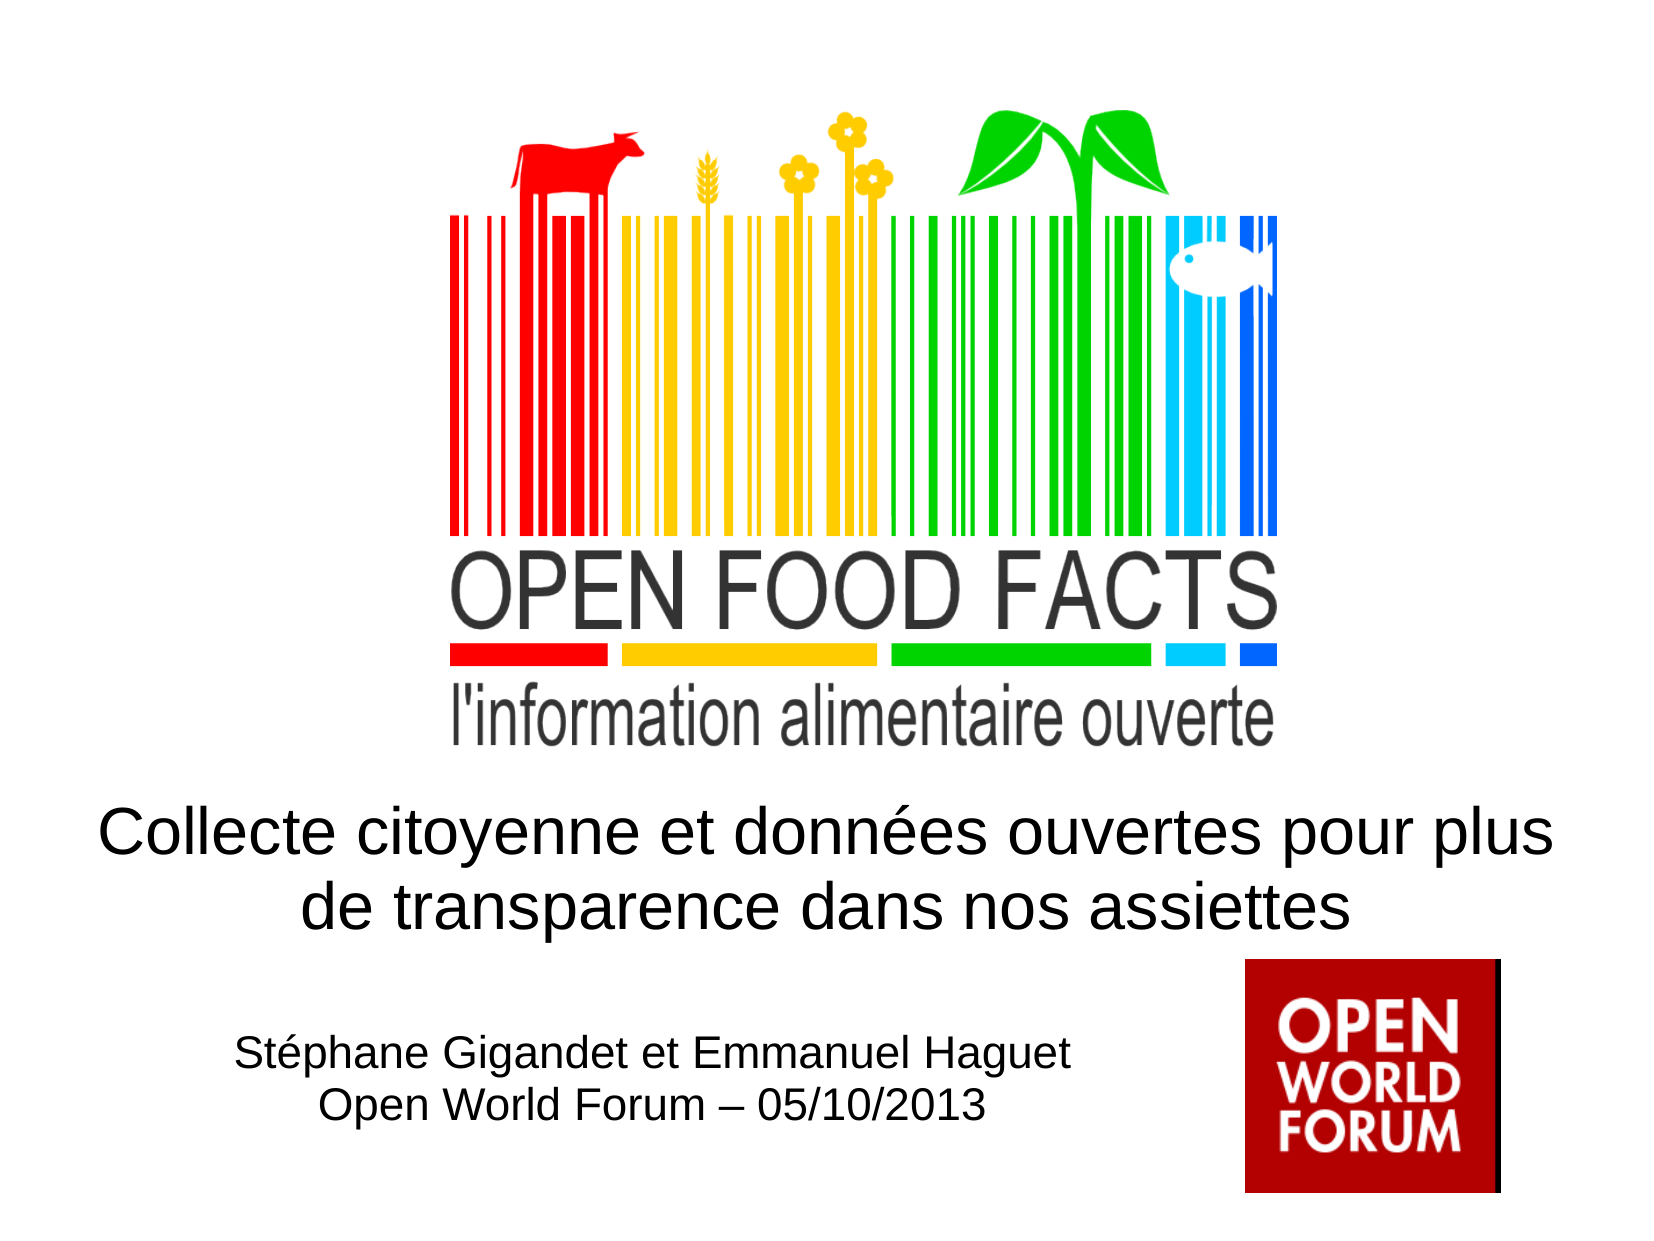

# Collecte citoyenne et données ouvertes pour plus de transparence dans nos assiettes
Stéphane Gigandet et Emmanuel Haguet
Open World Forum – 05/10/2013